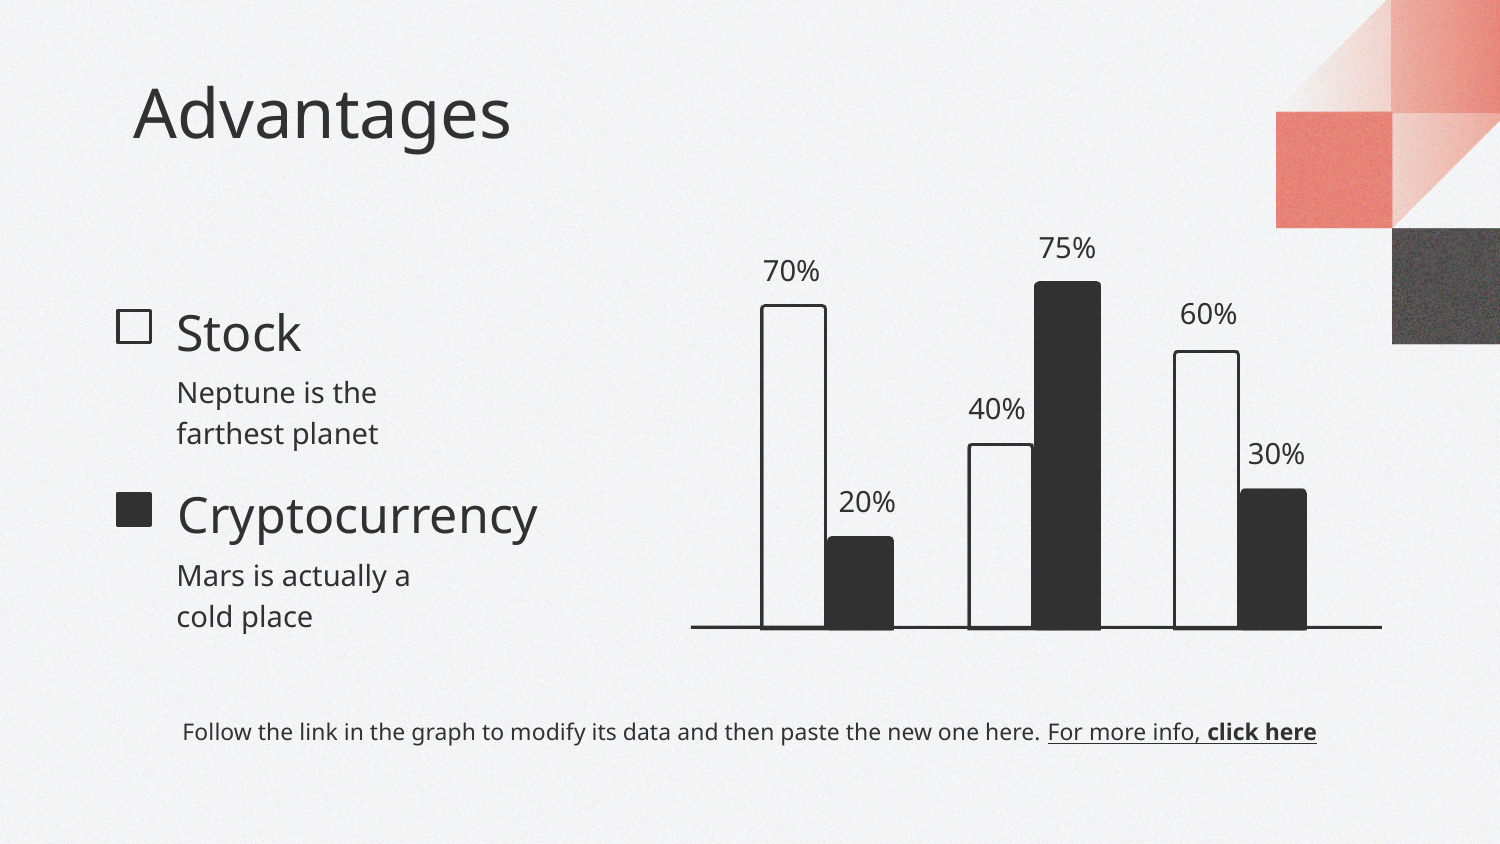

# Advantages
75%
70%
60%
Stock
40%
Neptune is the farthest planet
30%
20%
Cryptocurrency
Mars is actually a cold place
Follow the link in the graph to modify its data and then paste the new one here. For more info, click here